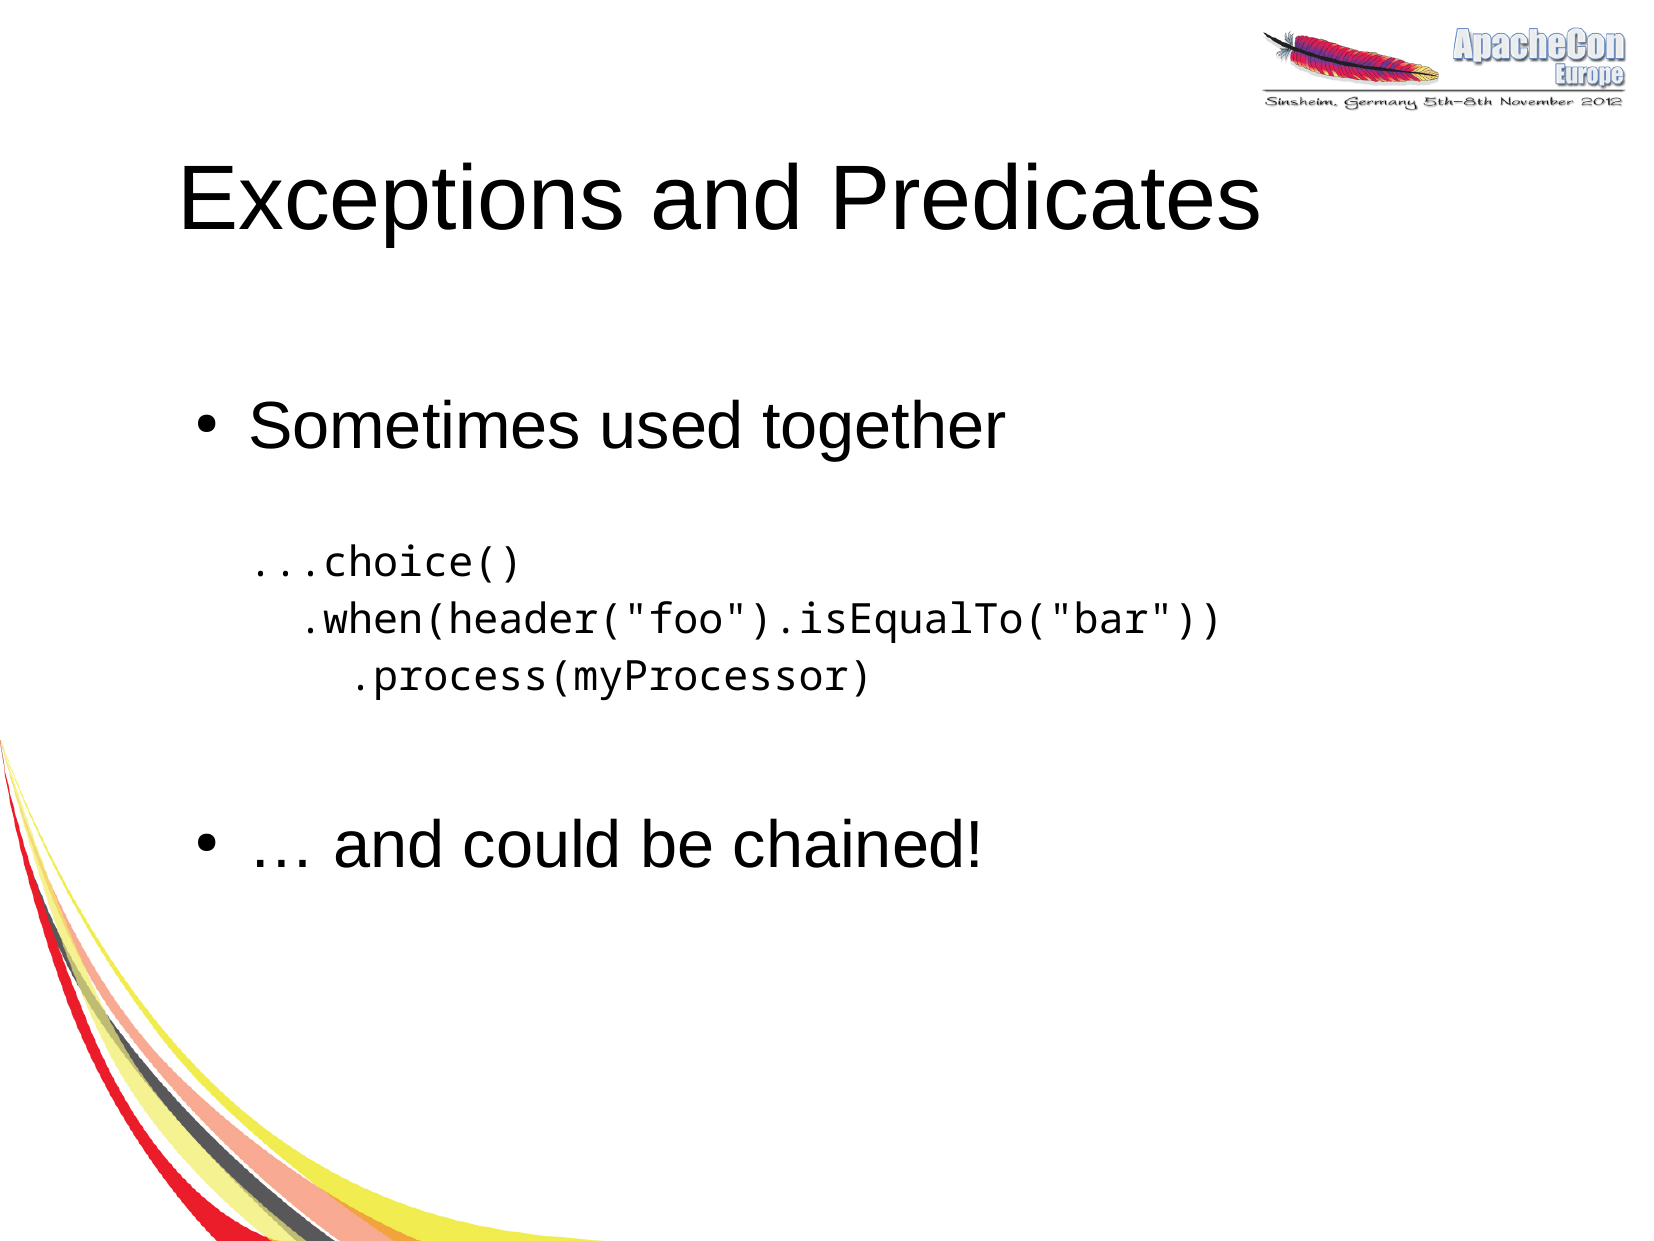

# Exceptions and Predicates
Sometimes used together
… and could be chained!
...choice()
 .when(header("foo").isEqualTo("bar"))
 .process(myProcessor)